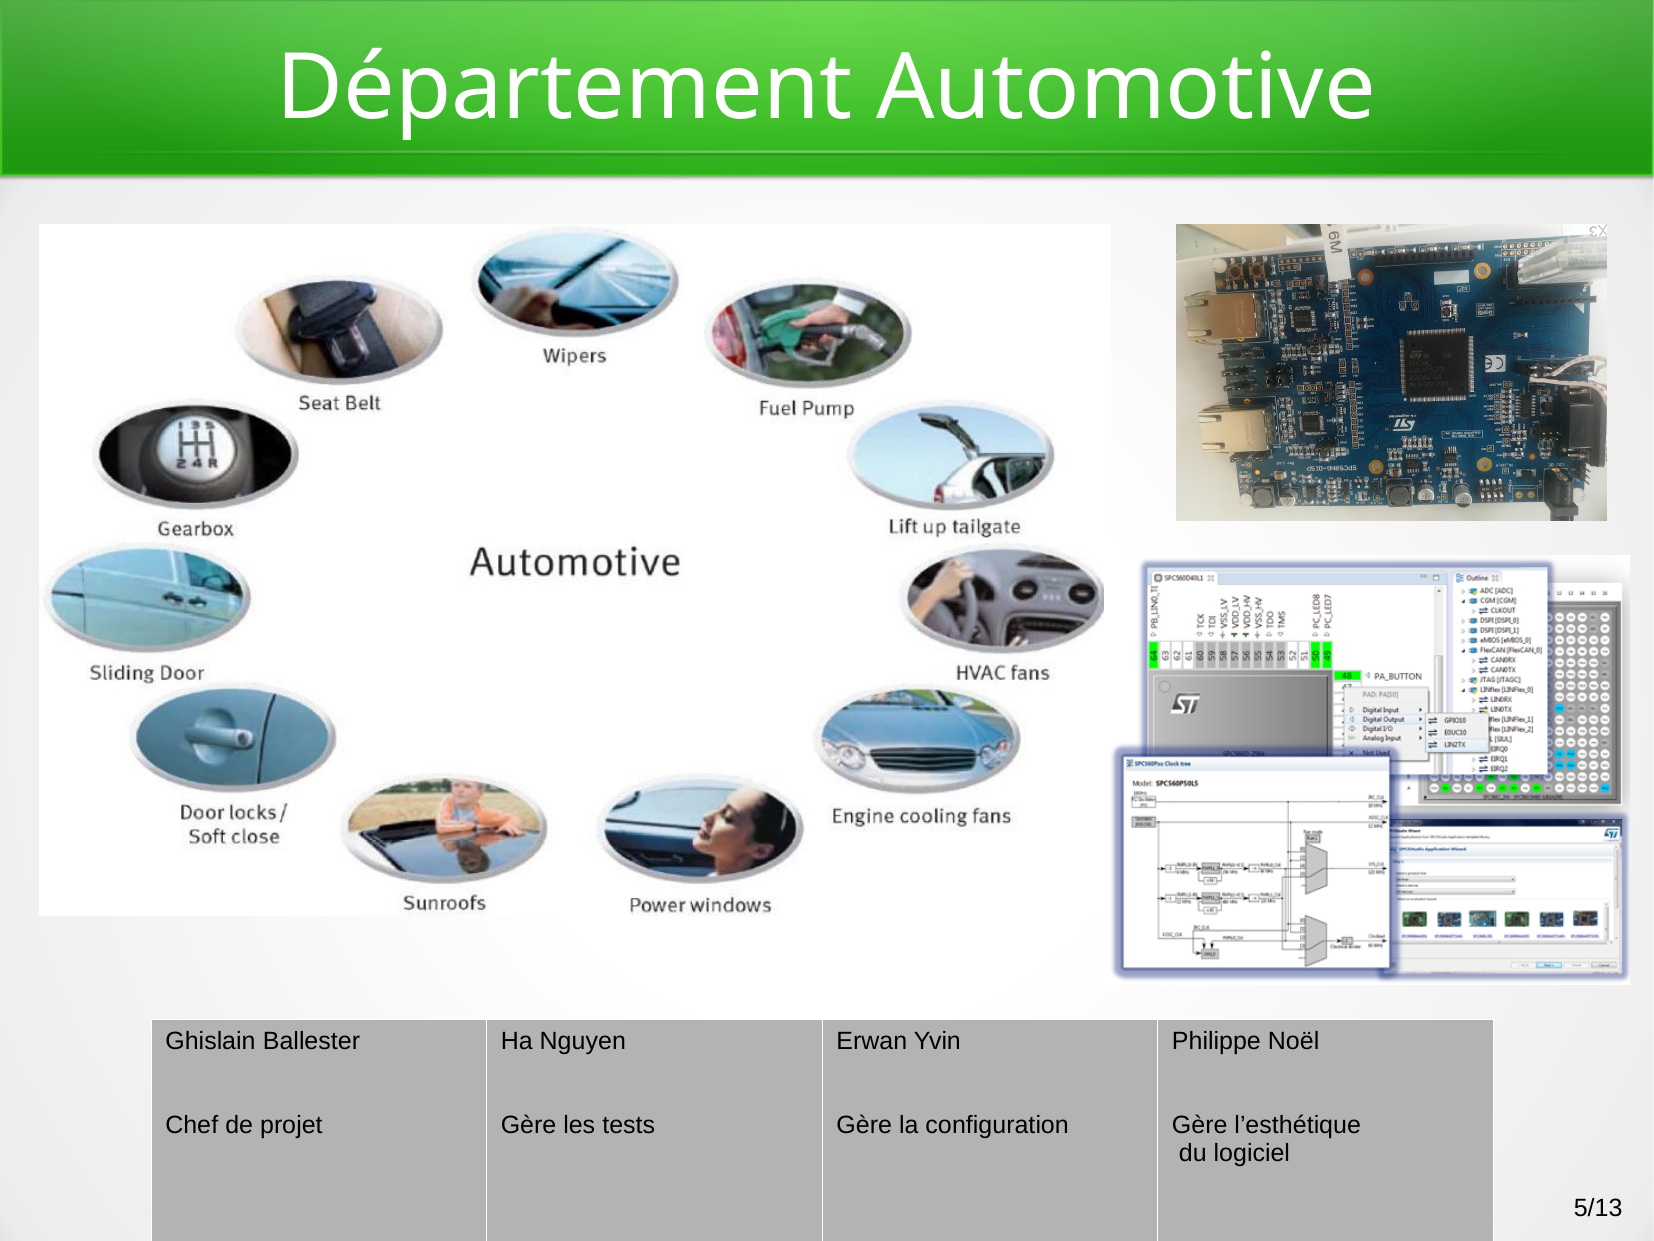

# Département Automotive
| Ghislain Ballester Chef de projet | Ha Nguyen Gère les tests | Erwan Yvin Gère la configuration | Philippe Noël Gère l’esthétique du logiciel |
| --- | --- | --- | --- |
5/13